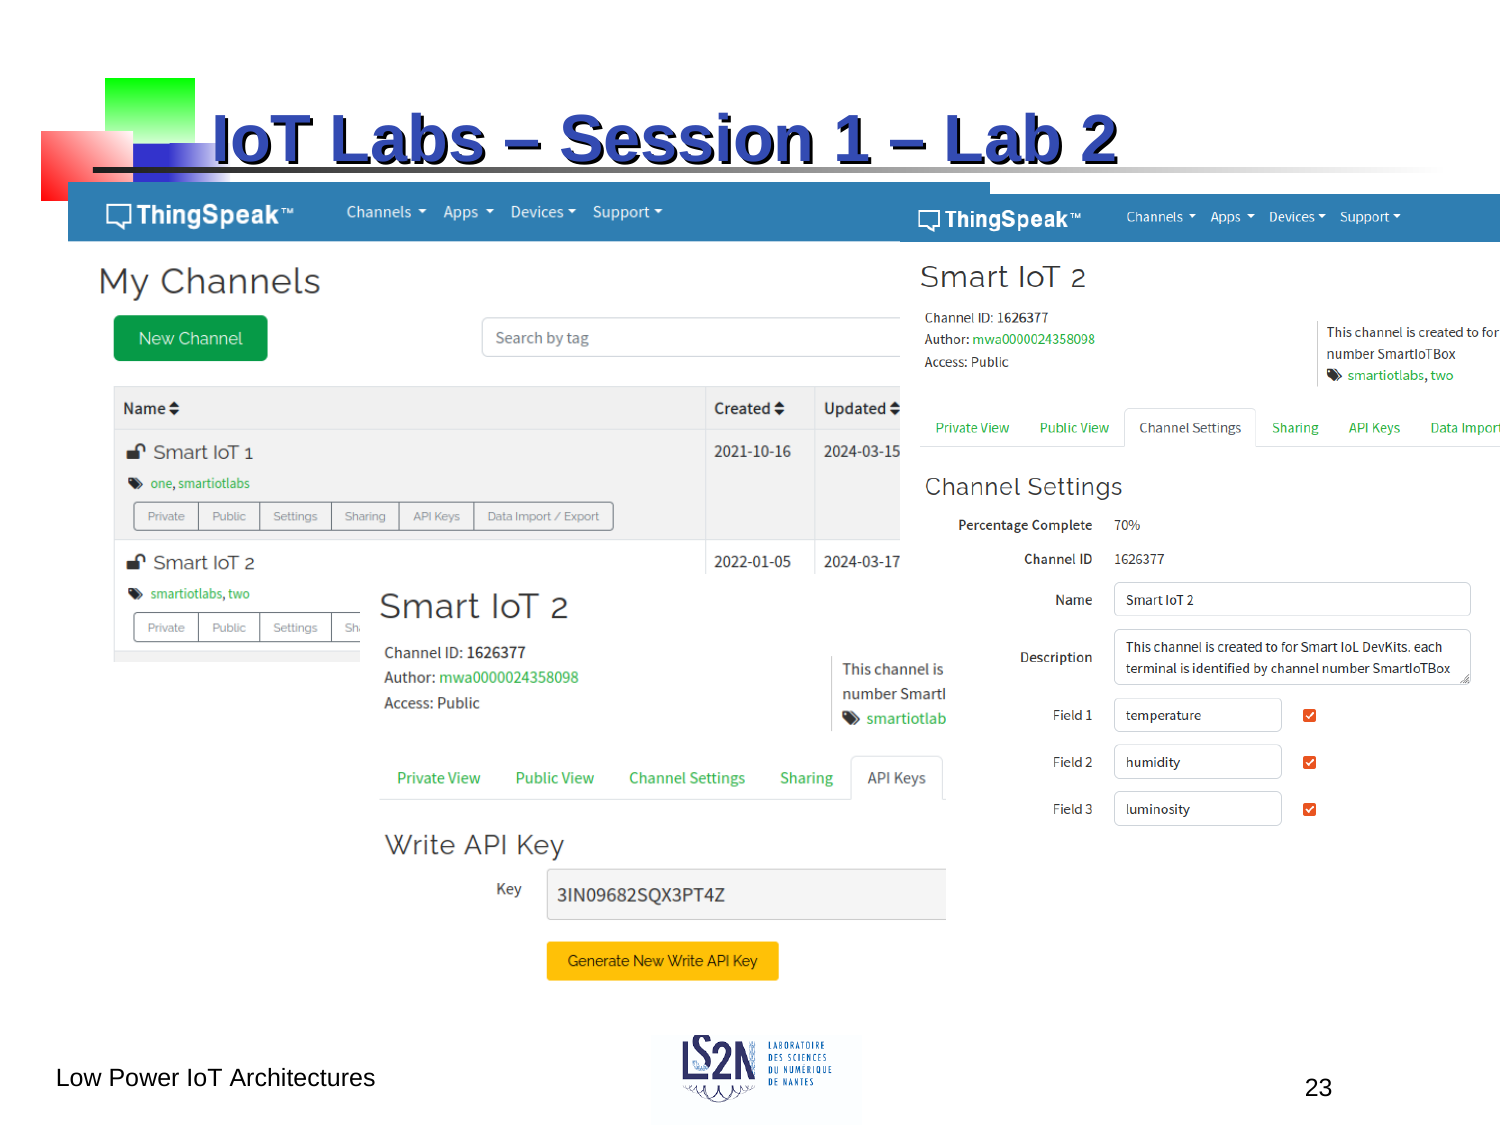

# IoT Labs – Session 1 – Lab 2
23